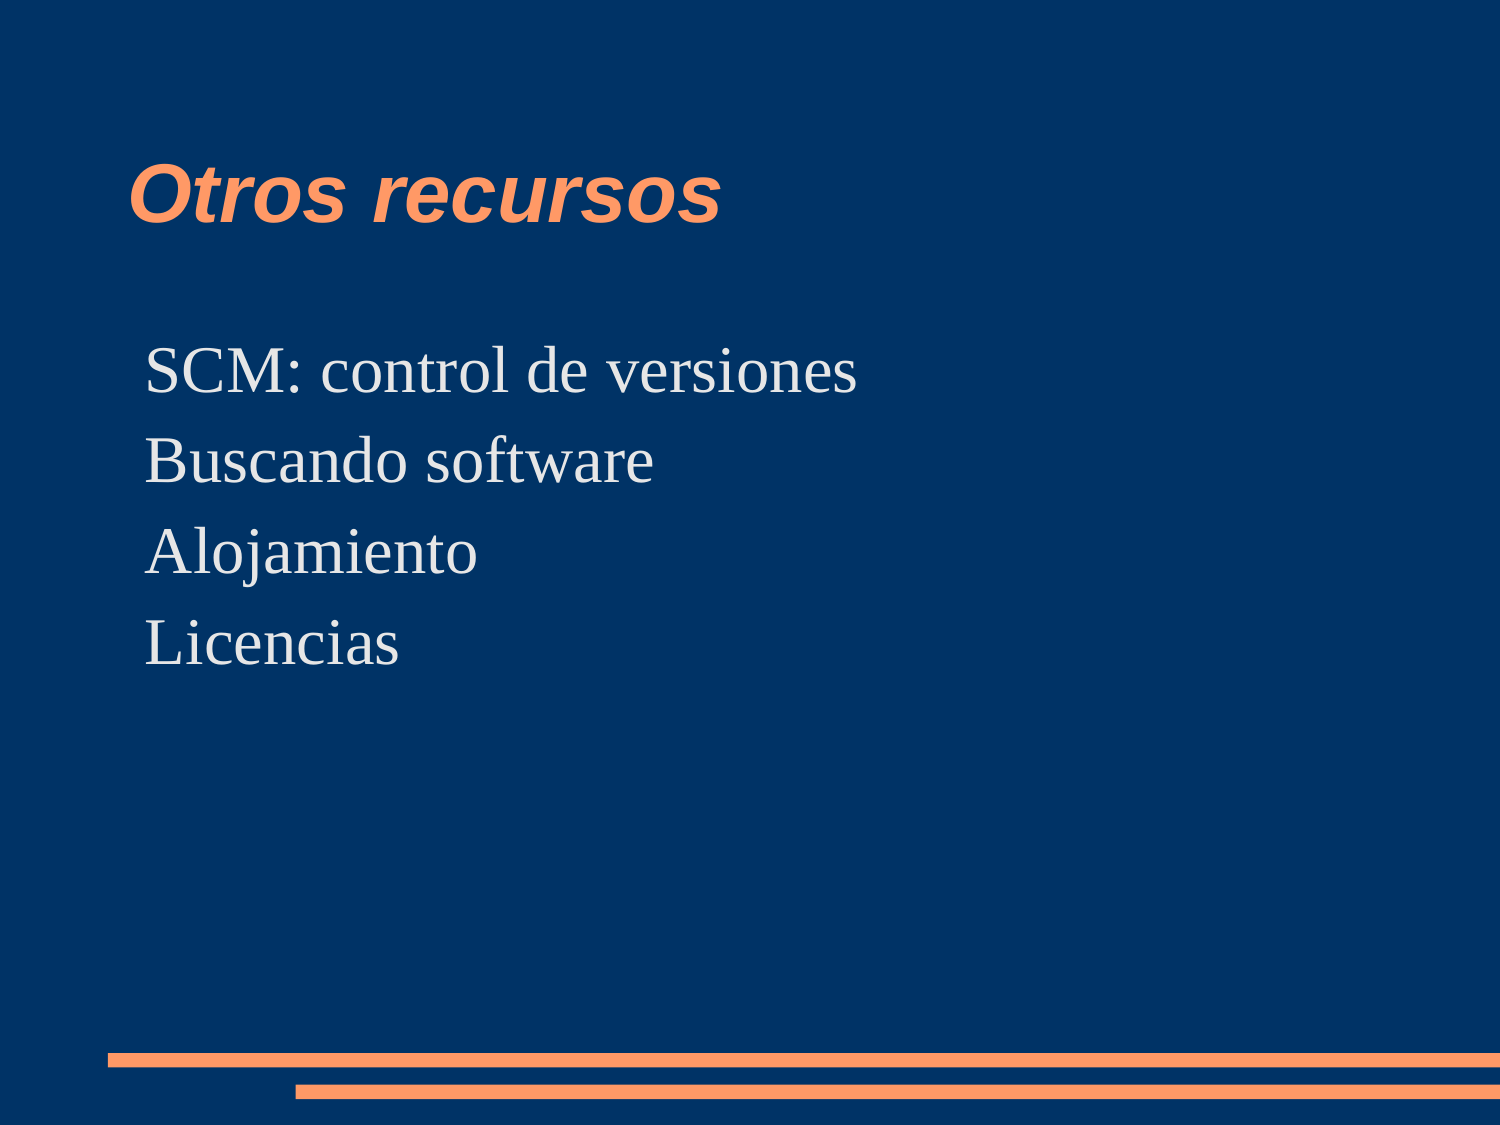

# Otros recursos
SCM: control de versiones
Buscando software
Alojamiento
Licencias